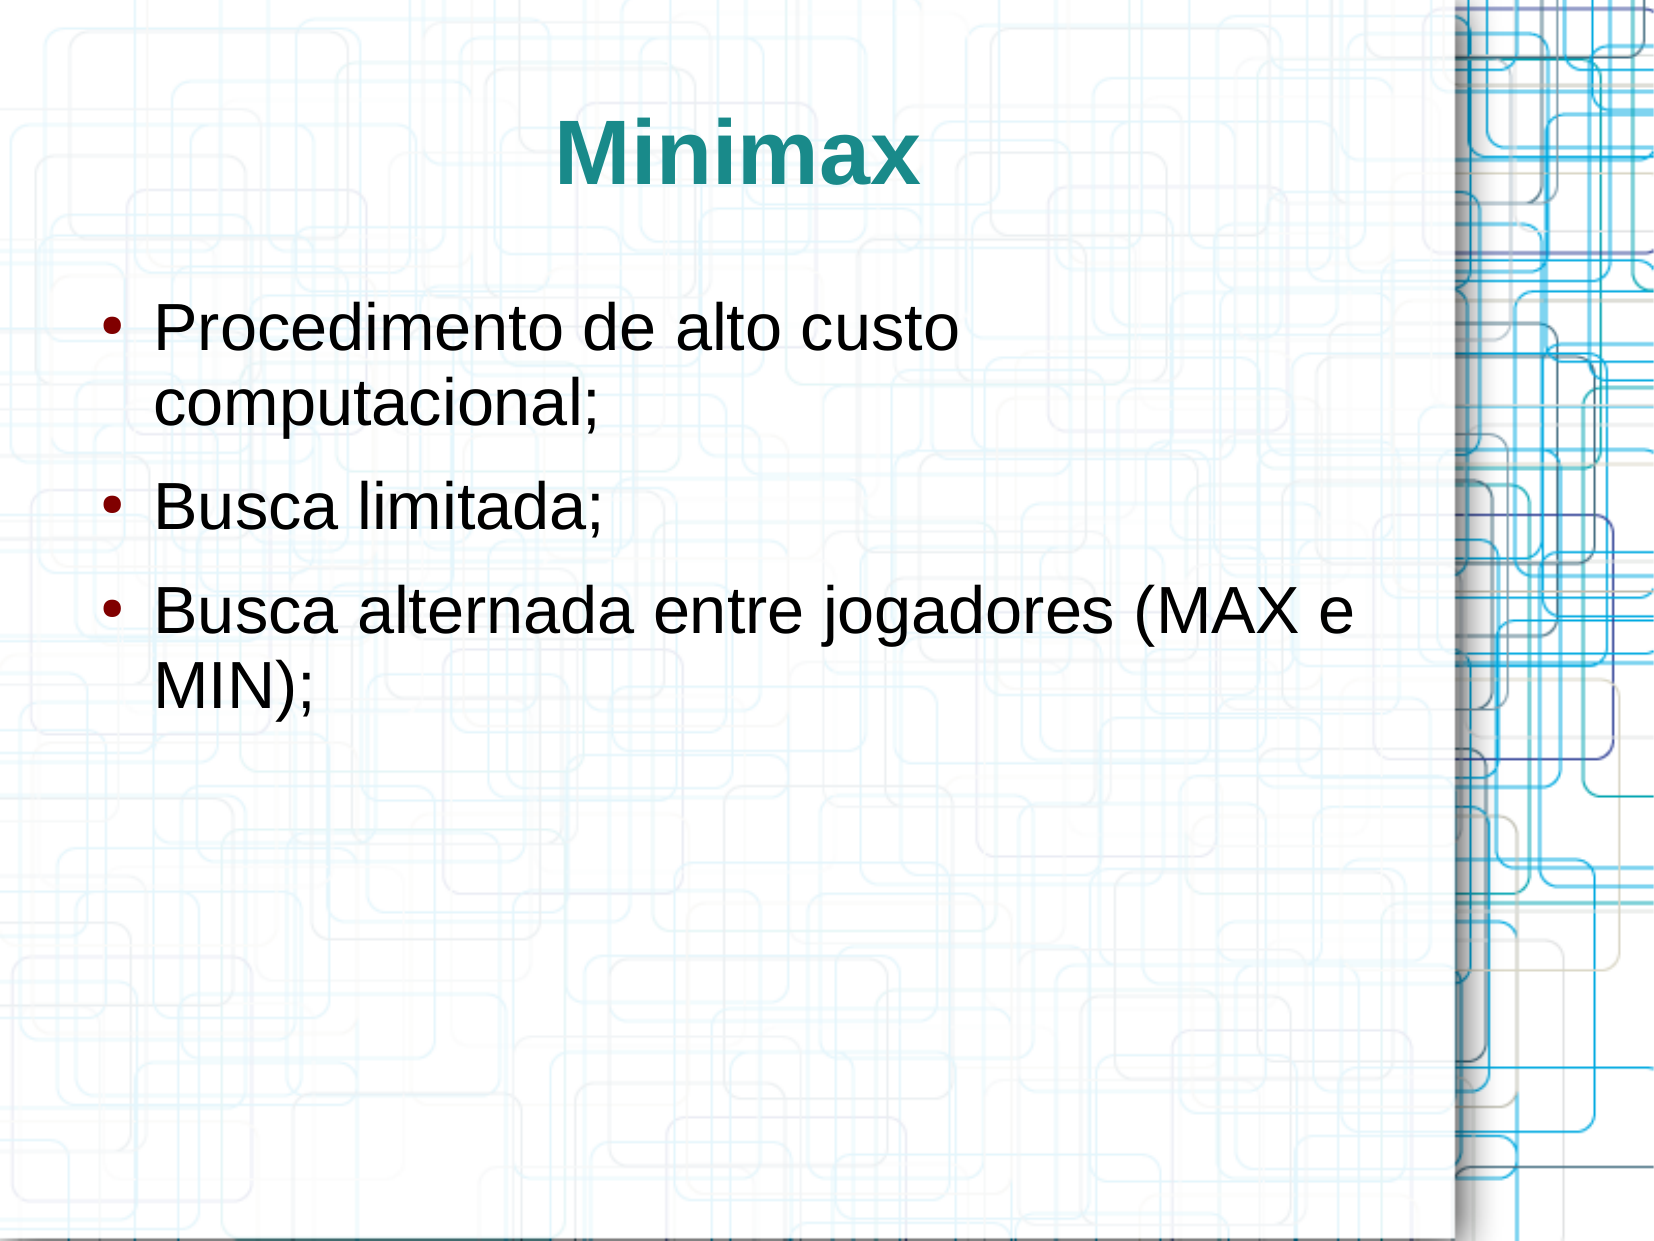

# Minimax
Procedimento de alto custo computacional;
Busca limitada;
Busca alternada entre jogadores (MAX e MIN);